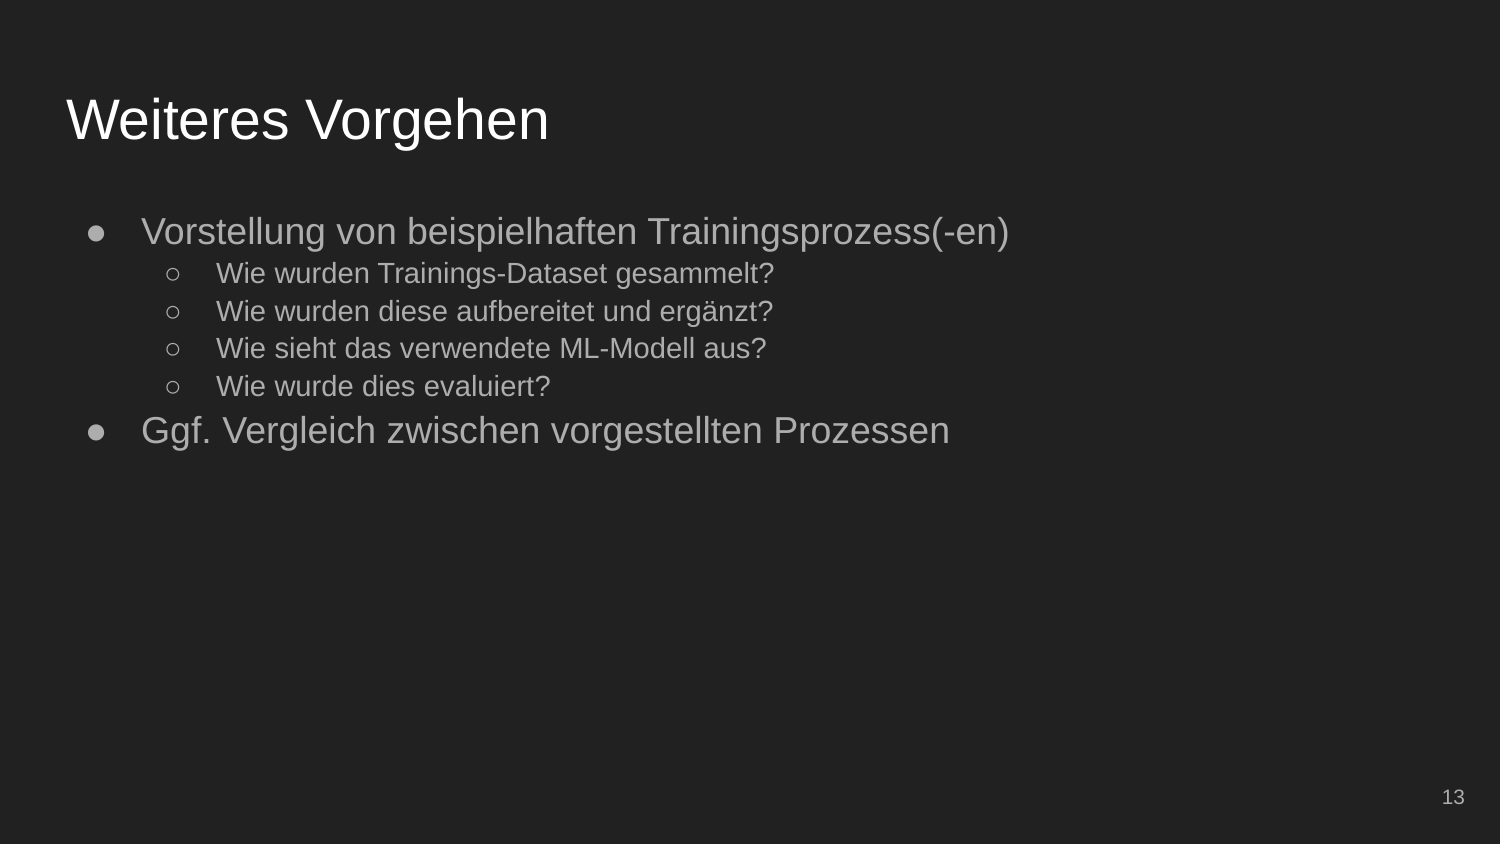

# Weiteres Vorgehen
Vorstellung von beispielhaften Trainingsprozess(-en)
Wie wurden Trainings-Dataset gesammelt?
Wie wurden diese aufbereitet und ergänzt?
Wie sieht das verwendete ML-Modell aus?
Wie wurde dies evaluiert?
Ggf. Vergleich zwischen vorgestellten Prozessen